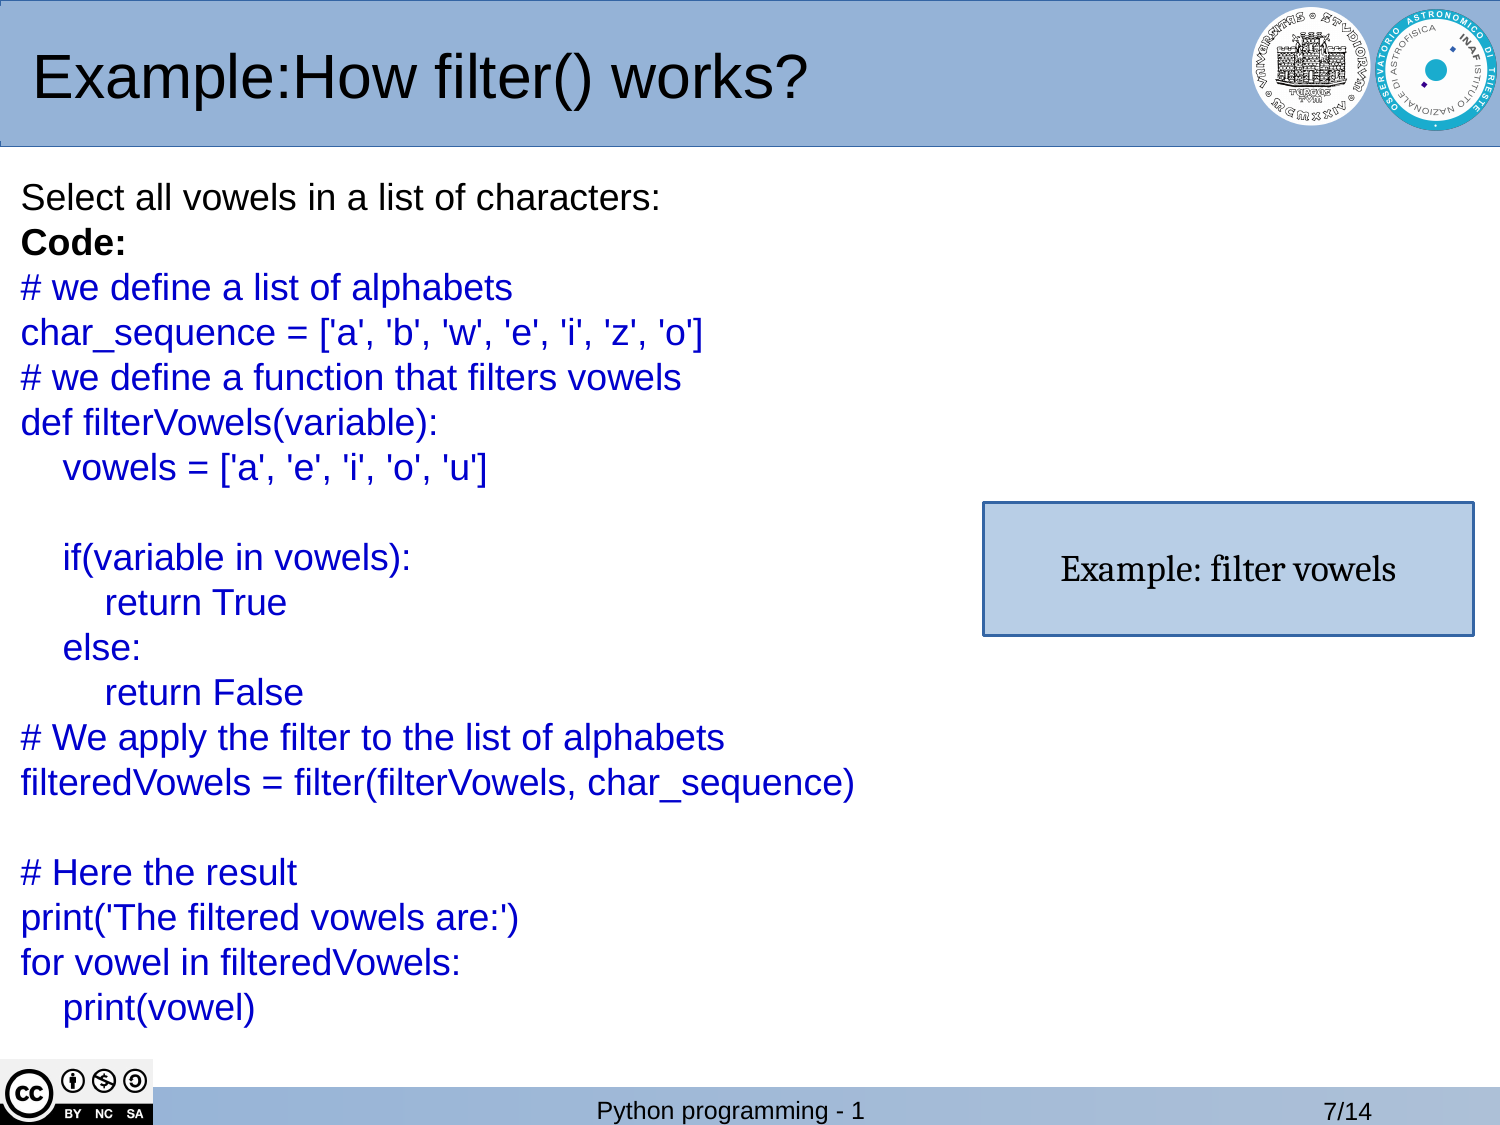

Example:How filter() works?
# Select all vowels in a list of characters:
Code:
# we define a list of alphabets
char_sequence = ['a', 'b', 'w', 'e', 'i', 'z', 'o']
# we define a function that filters vowels
def filterVowels(variable):
 vowels = ['a', 'e', 'i', 'o', 'u']
 if(variable in vowels):
 return True
 else:
 return False
# We apply the filter to the list of alphabets
filteredVowels = filter(filterVowels, char_sequence)
# Here the result
print('The filtered vowels are:')
for vowel in filteredVowels:
 print(vowel)
Example: filter vowels